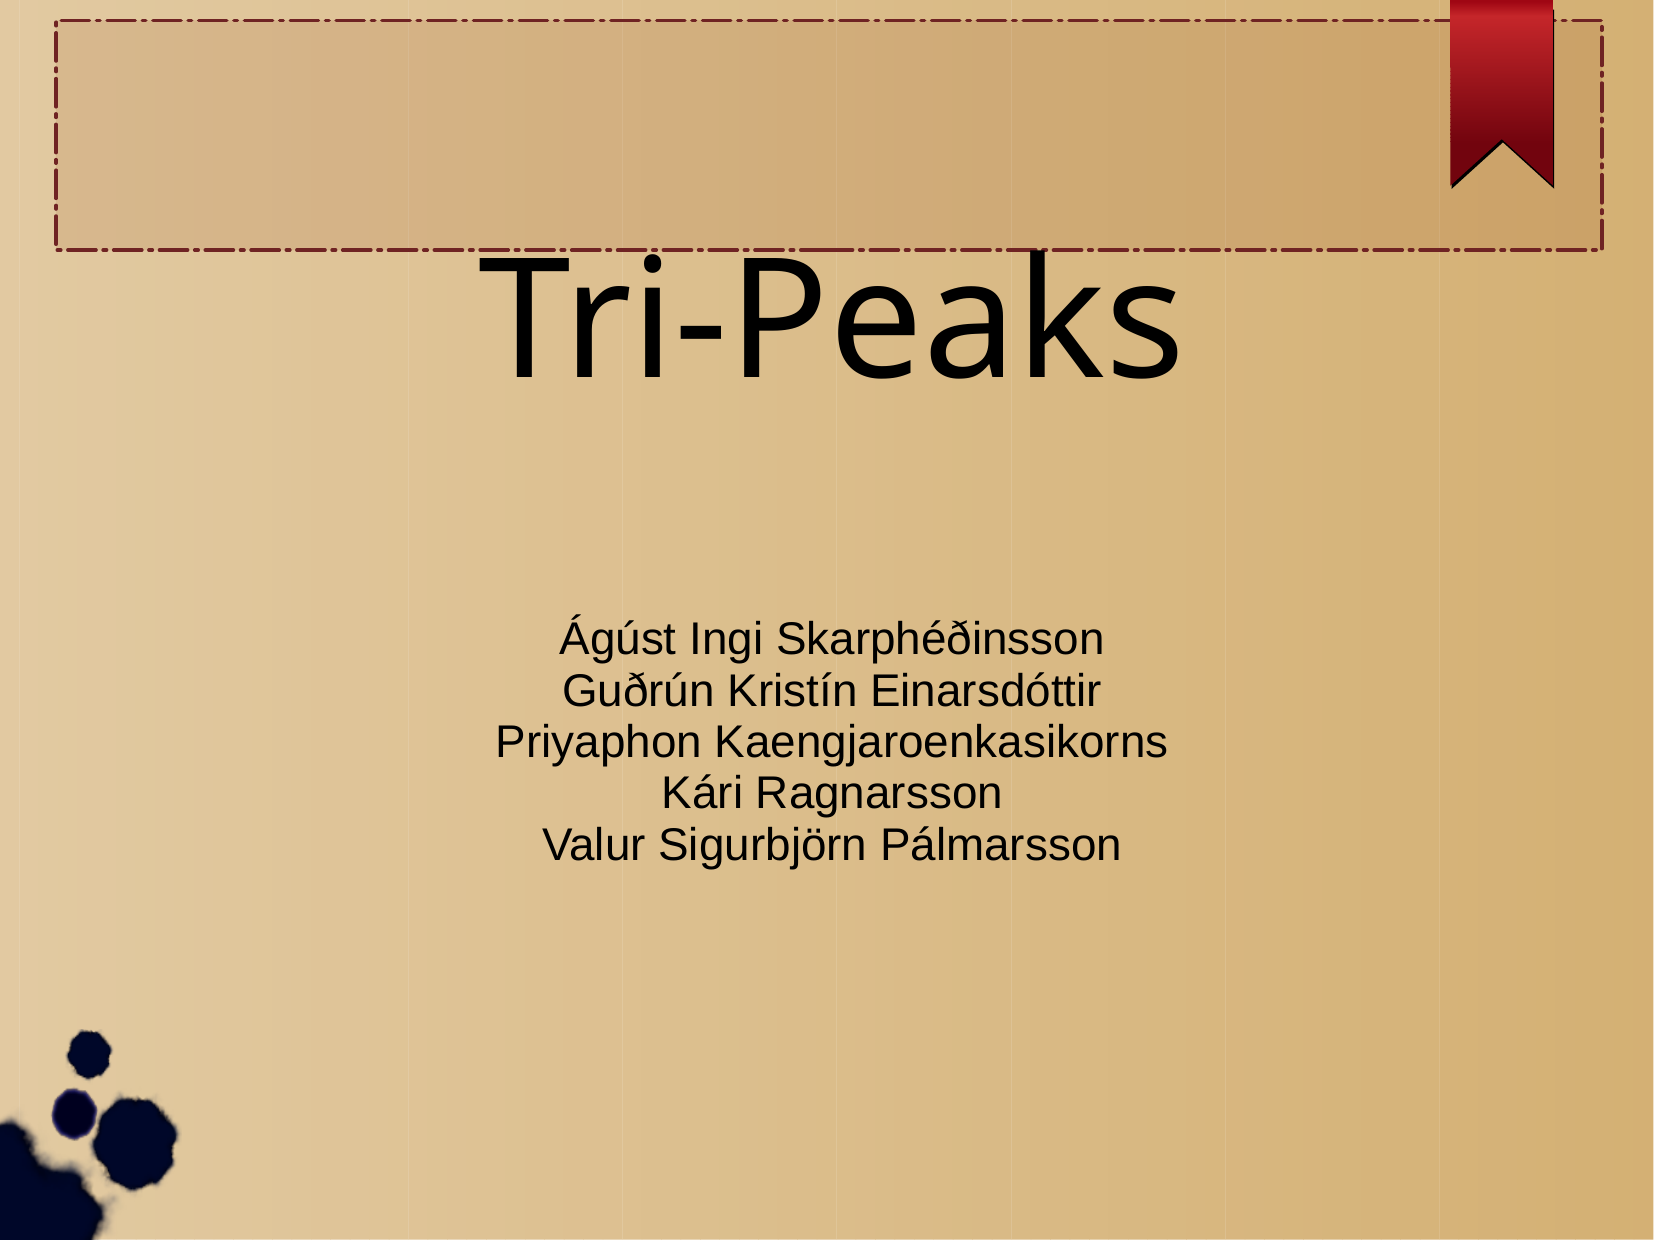

# Tri-Peaks
Ágúst Ingi Skarphéðinsson
Guðrún Kristín Einarsdóttir
Priyaphon Kaengjaroenkasikorns
Kári Ragnarsson
Valur Sigurbjörn Pálmarsson